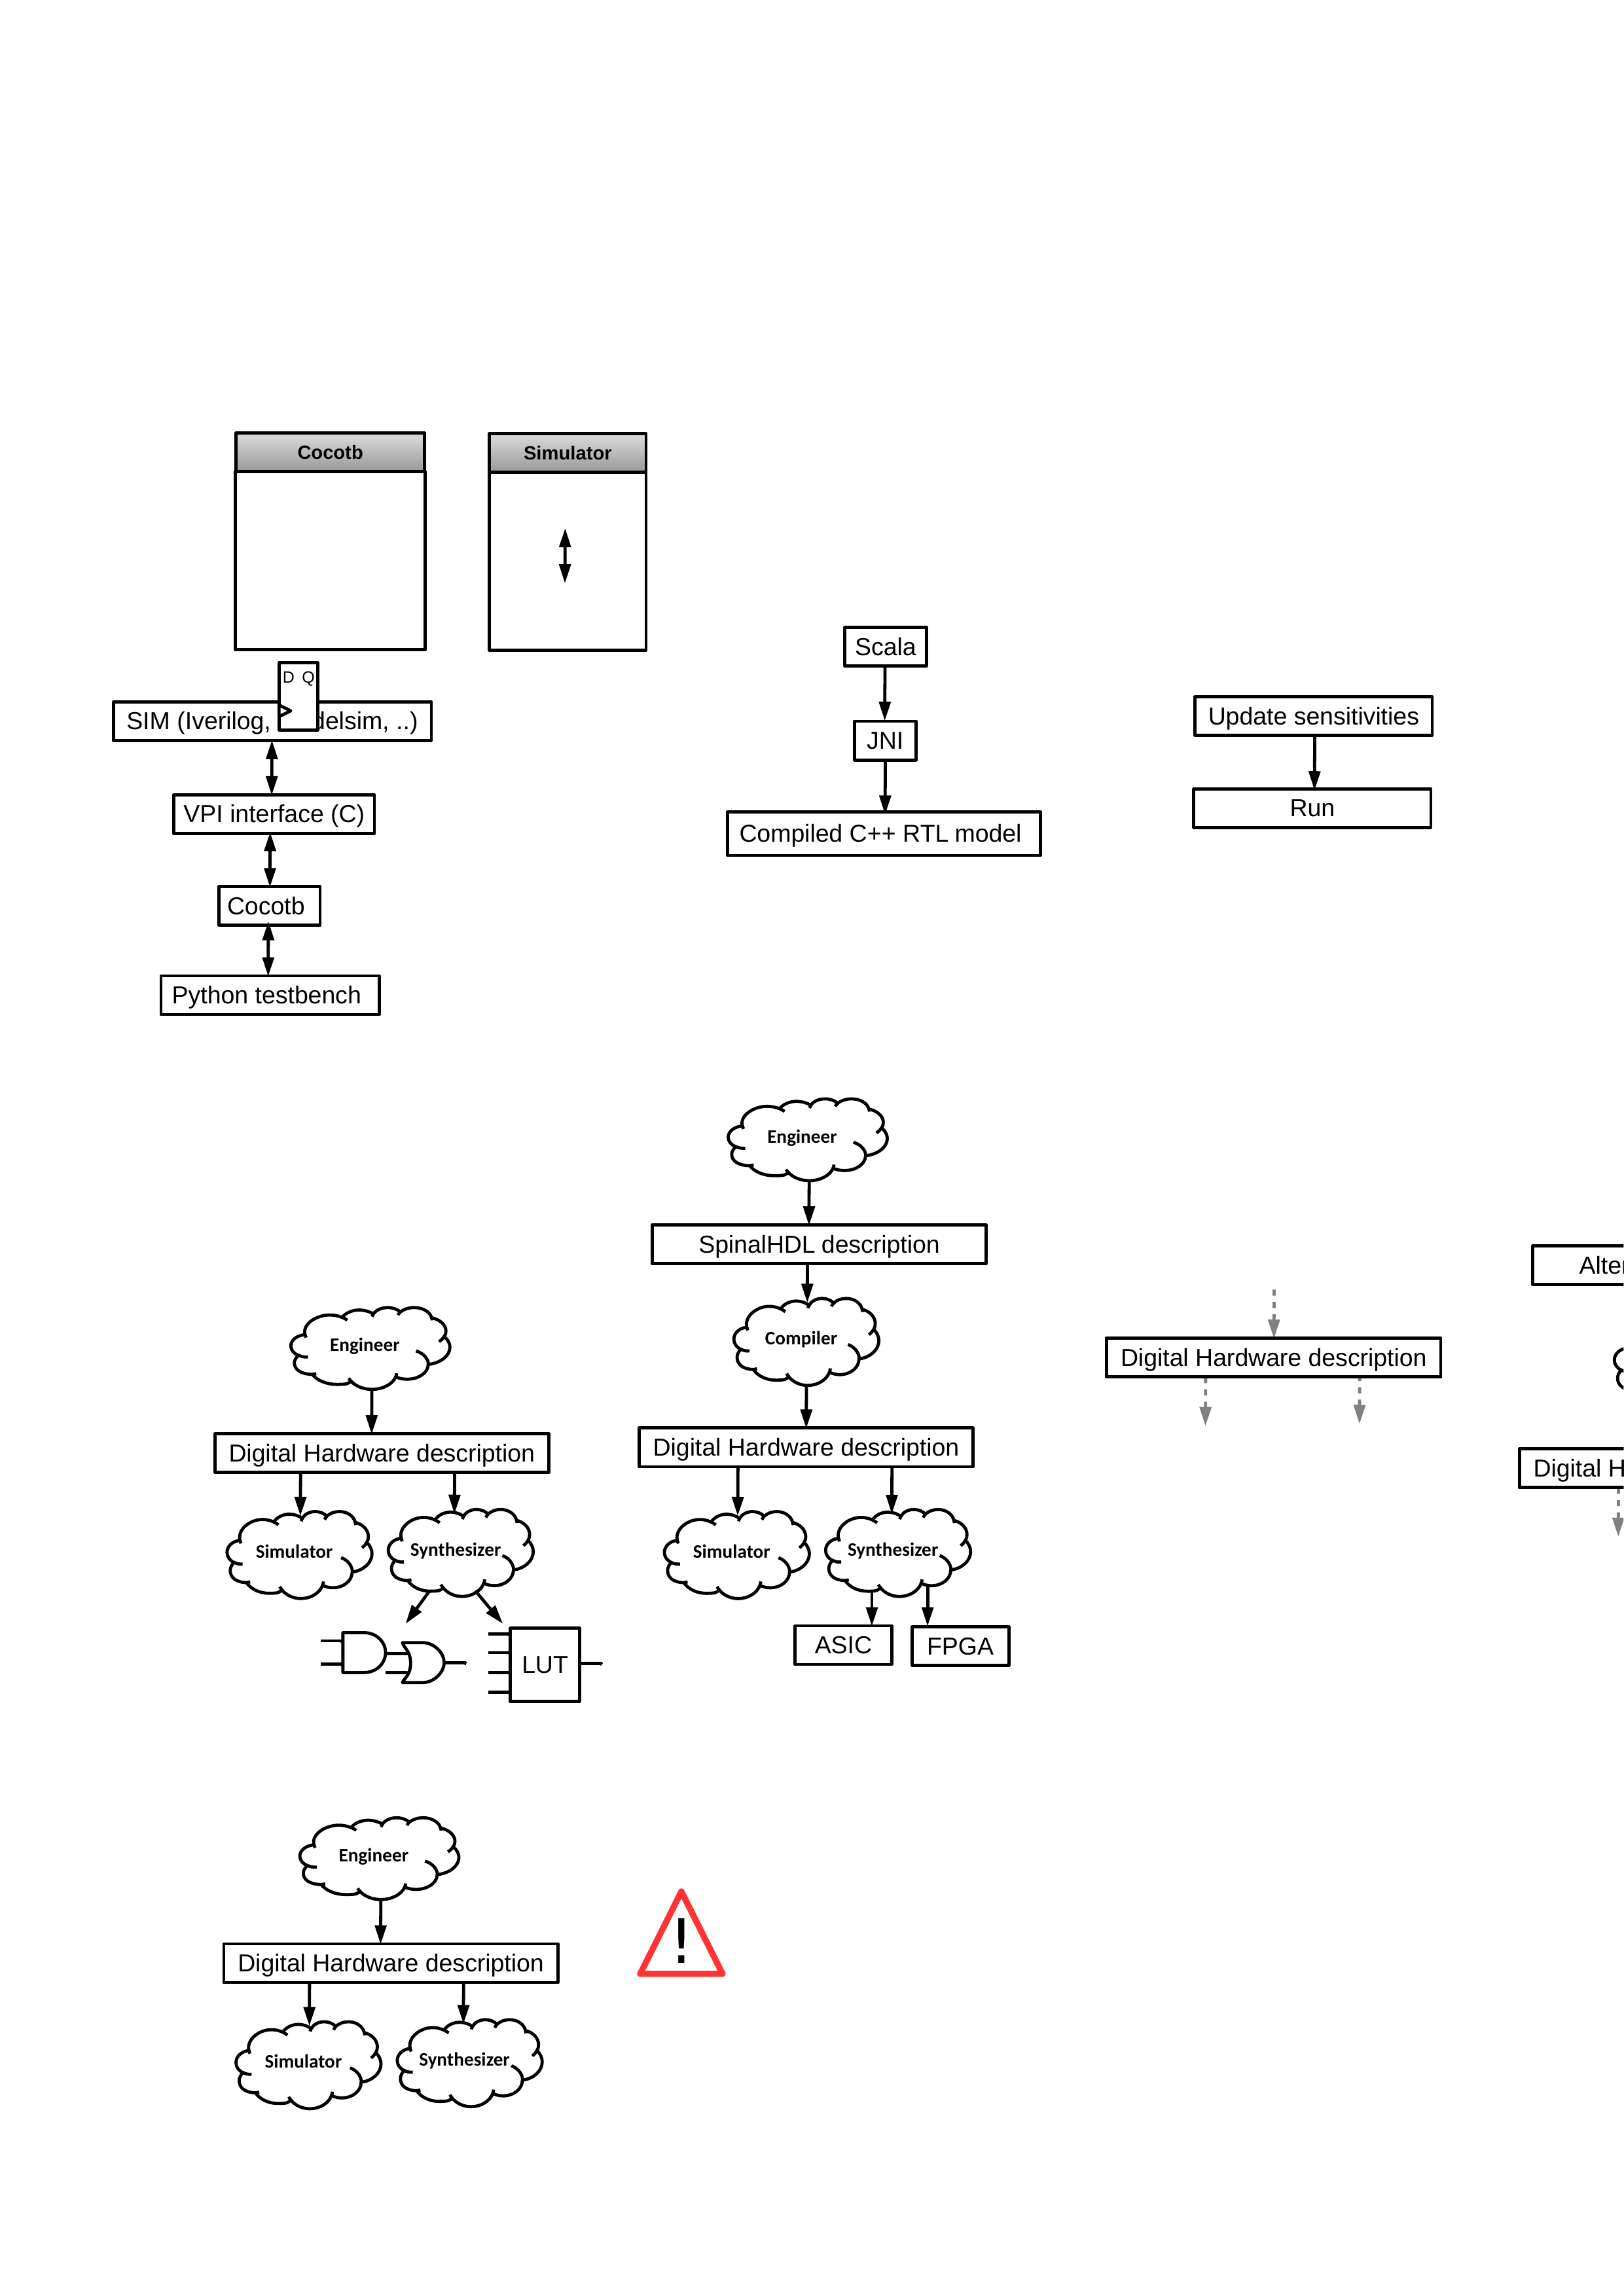

Cocotb
Simulator
Scala
D
Q
Update sensitivities
SIM (Iverilog, Modelsim, ..)
JNI
Run
VPI interface (C)
Compiled C++ RTL model
Cocotb
Python testbench
Engineer
SpinalHDL description
Alternative description
Compiler
Engineer
Compiler
Digital Hardware description
Digital Hardware description
Digital Hardware description
Digital Hardware description
Digital Hardware description
Digital Hardware description
Synthesizer
Synthesizer
Simulator
Simulator
ASIC
FPGA
LUT
Engineer
!
Digital Hardware description
Synthesizer
Simulator